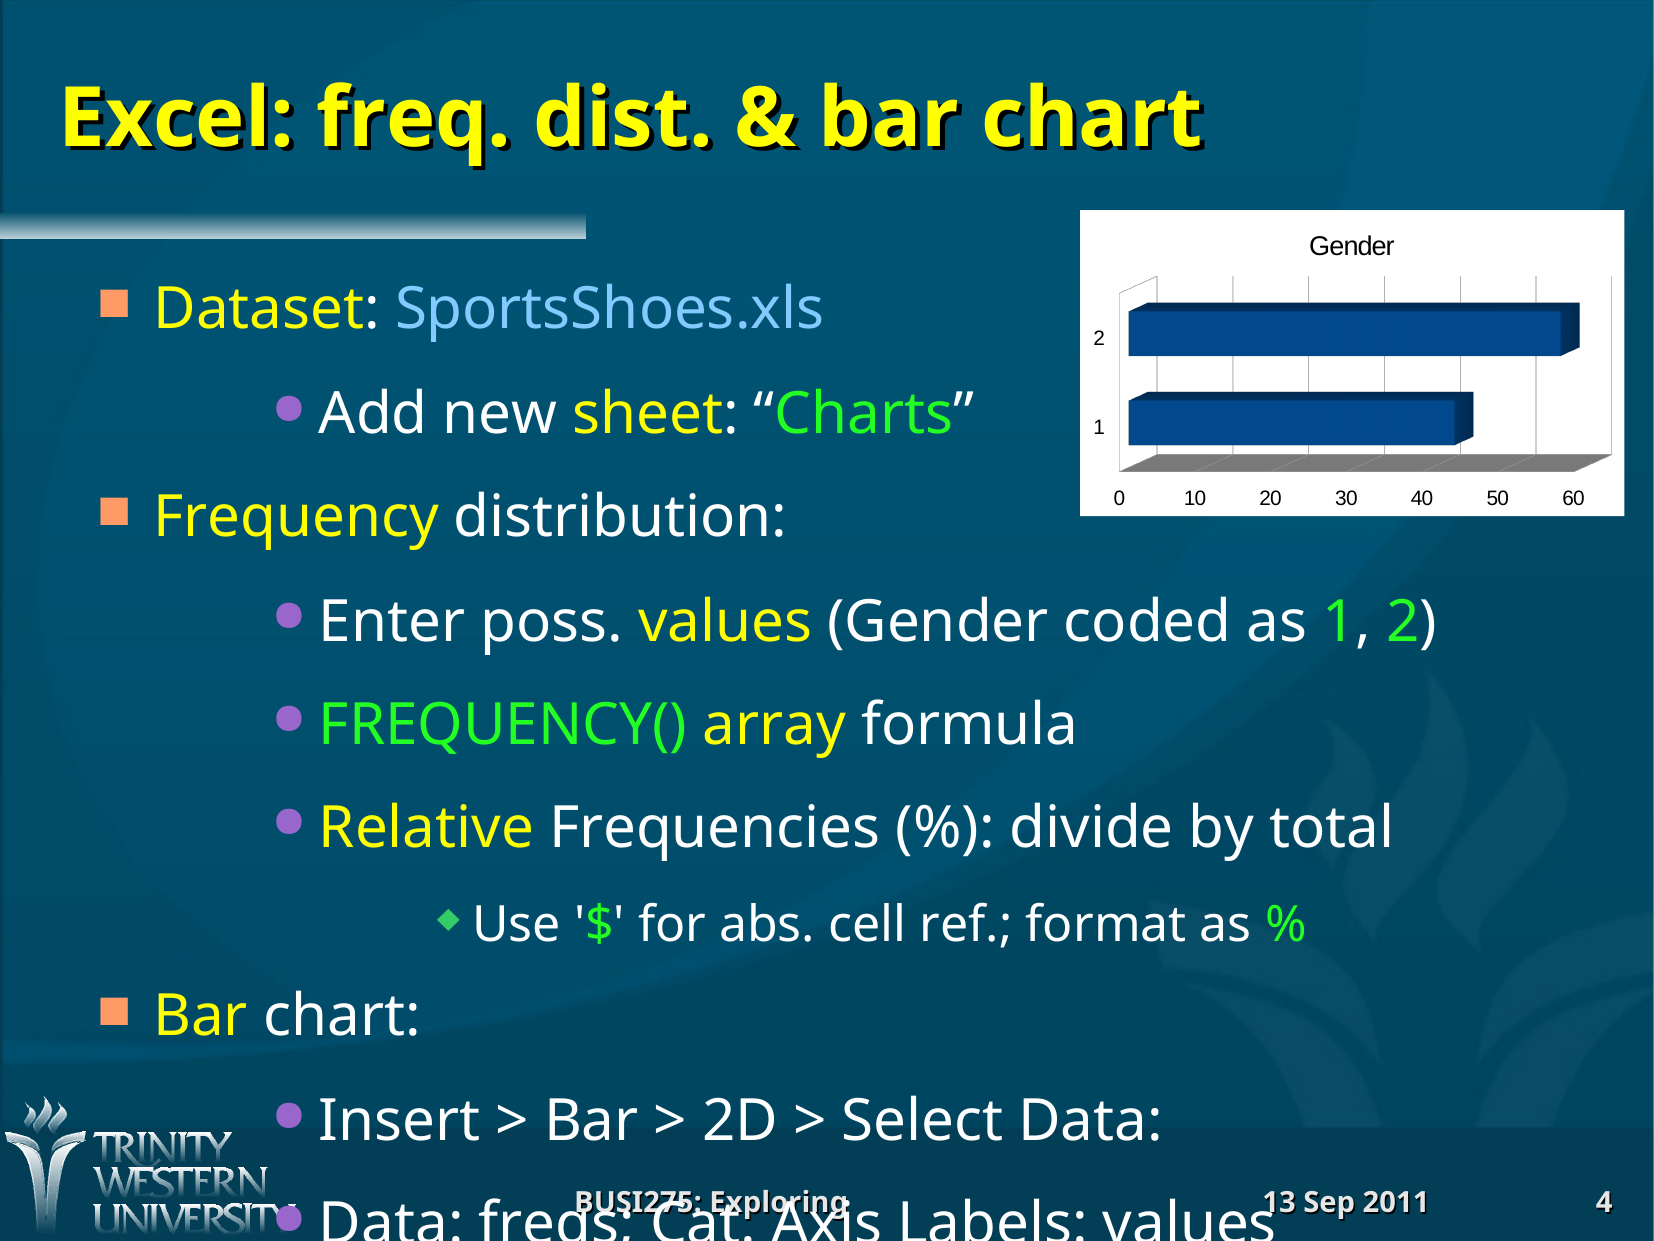

# Excel: freq. dist. & bar chart
[unsupported chart]
Dataset: SportsShoes.xls
Add new sheet: “Charts”
Frequency distribution:
Enter poss. values (Gender coded as 1, 2)
FREQUENCY() array formula
Relative Frequencies (%): divide by total
Use '$' for abs. cell ref.; format as %
Bar chart:
Insert > Bar > 2D > Select Data:
Data: freqs; Cat. Axis Labels: values
BUSI275: Exploring
13 Sep 2011
4